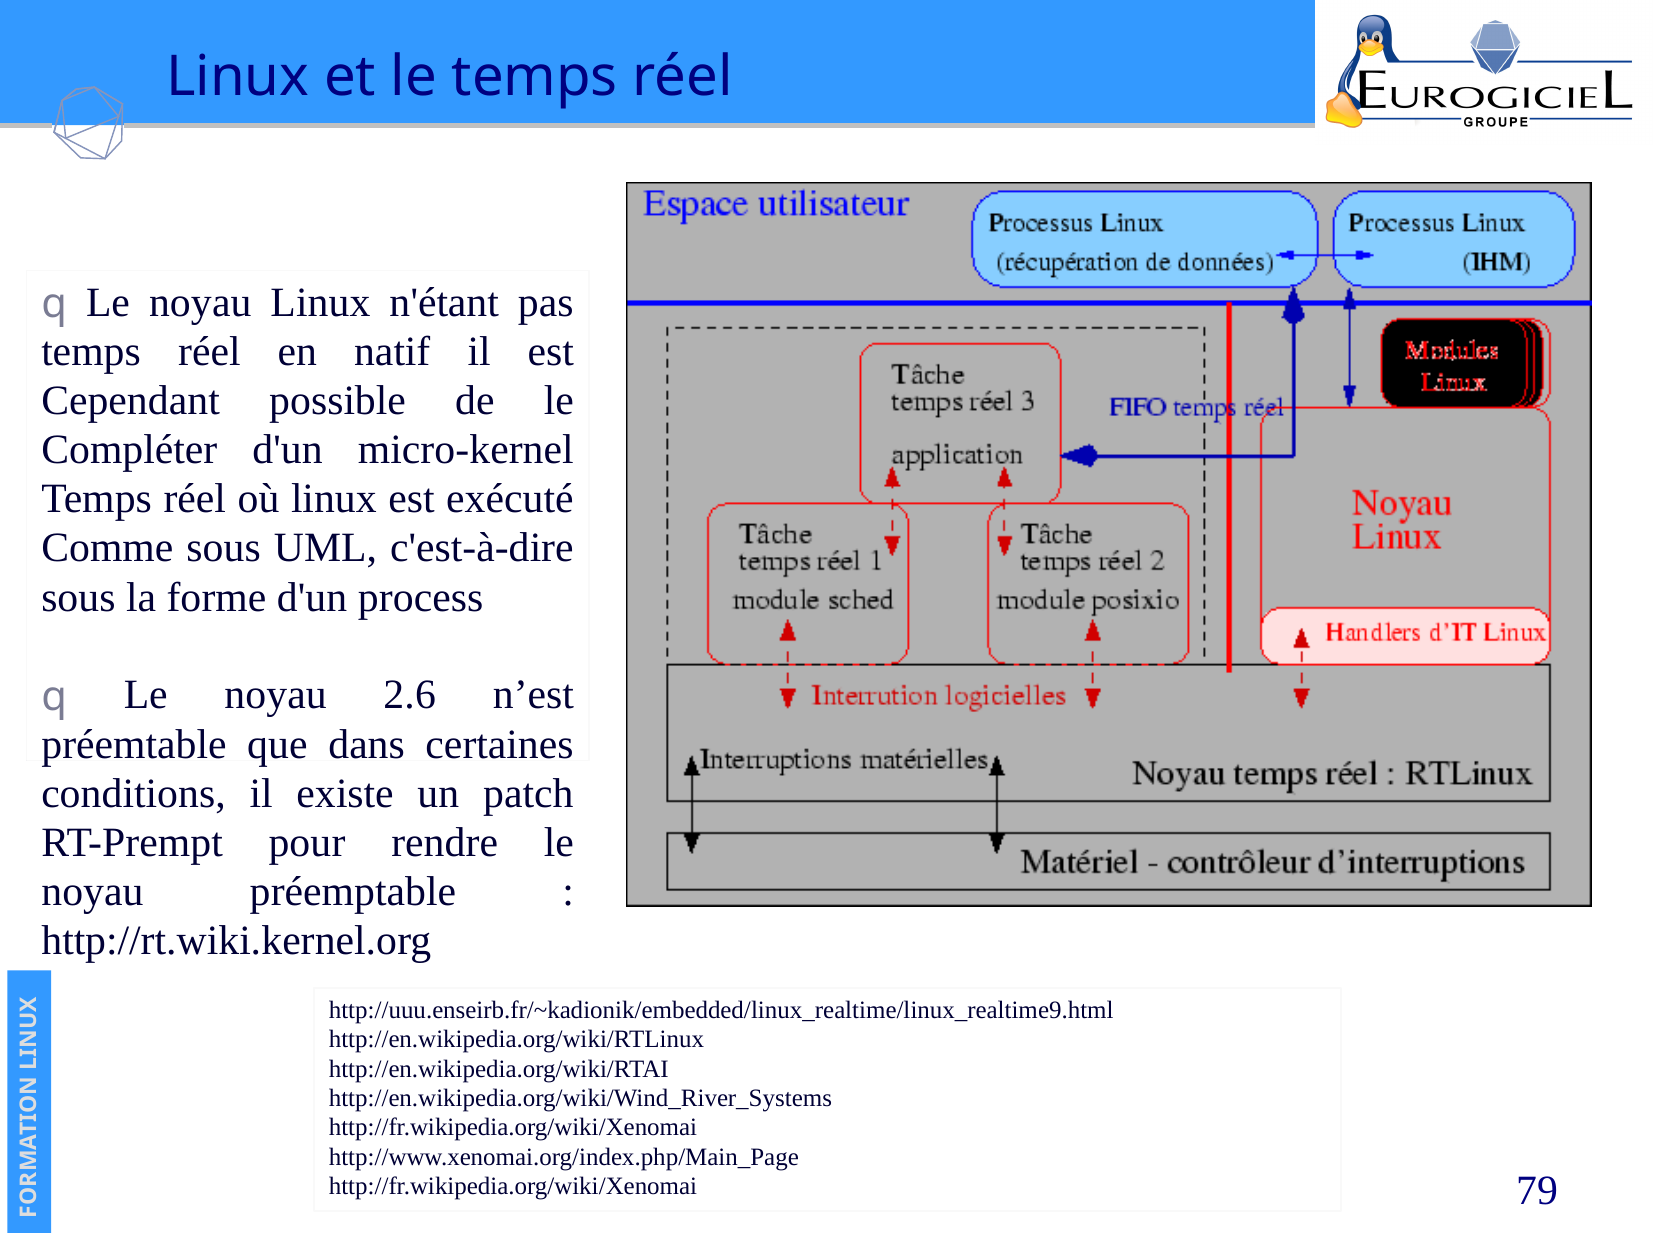

# Linux et le temps réel
 Le noyau Linux n'étant pas temps réel en natif il est Cependant possible de le Compléter d'un micro-kernel Temps réel où linux est exécuté Comme sous UML, c'est-à-dire sous la forme d'un process 
 Le noyau 2.6 n’est préemtable que dans certaines conditions, il existe un patch RT-Prempt pour rendre le noyau préemptable : http://rt.wiki.kernel.org
http://uuu.enseirb.fr/~kadionik/embedded/linux_realtime/linux_realtime9.html
http://en.wikipedia.org/wiki/RTLinux
http://en.wikipedia.org/wiki/RTAI
http://en.wikipedia.org/wiki/Wind_River_Systems
http://fr.wikipedia.org/wiki/Xenomai
http://www.xenomai.org/index.php/Main_Page
http://fr.wikipedia.org/wiki/Xenomai